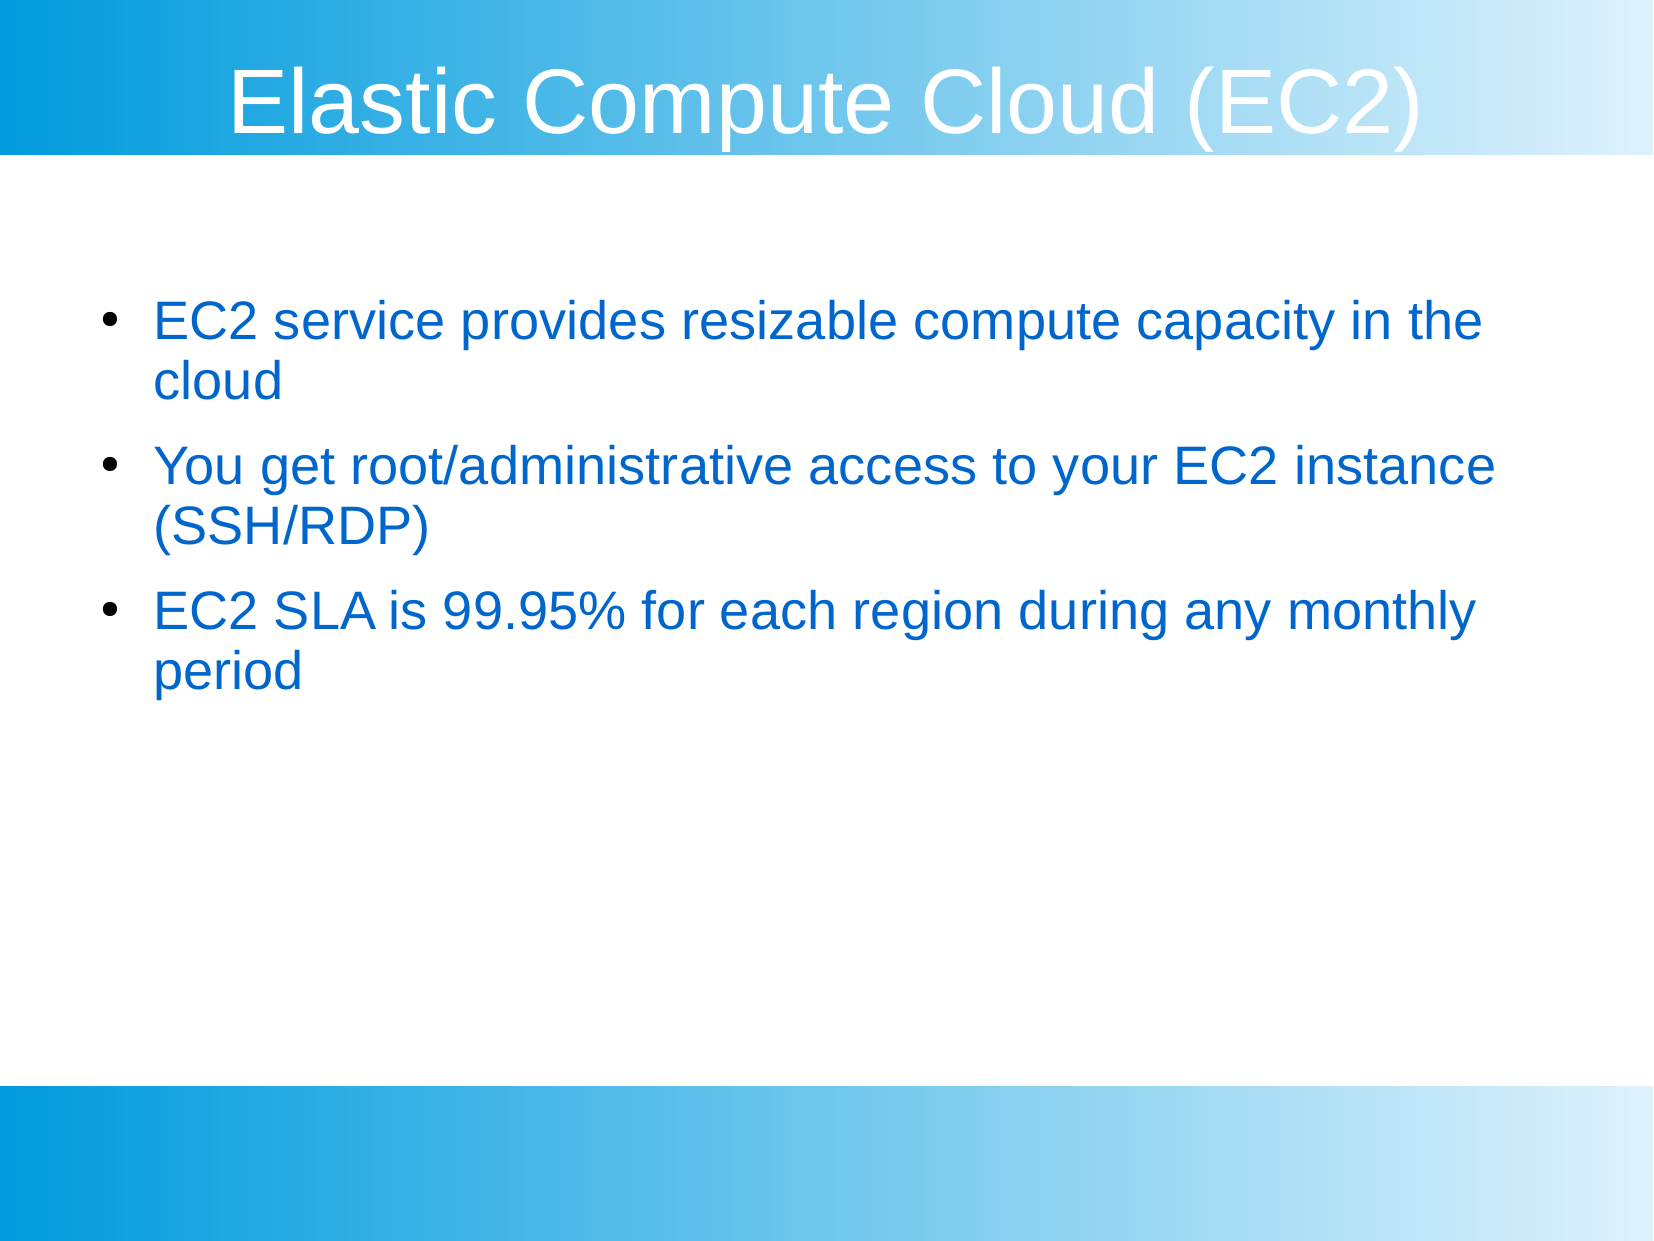

# Elastic Compute Cloud (EC2)
EC2 service provides resizable compute capacity in the cloud
You get root/administrative access to your EC2 instance (SSH/RDP)
EC2 SLA is 99.95% for each region during any monthly period